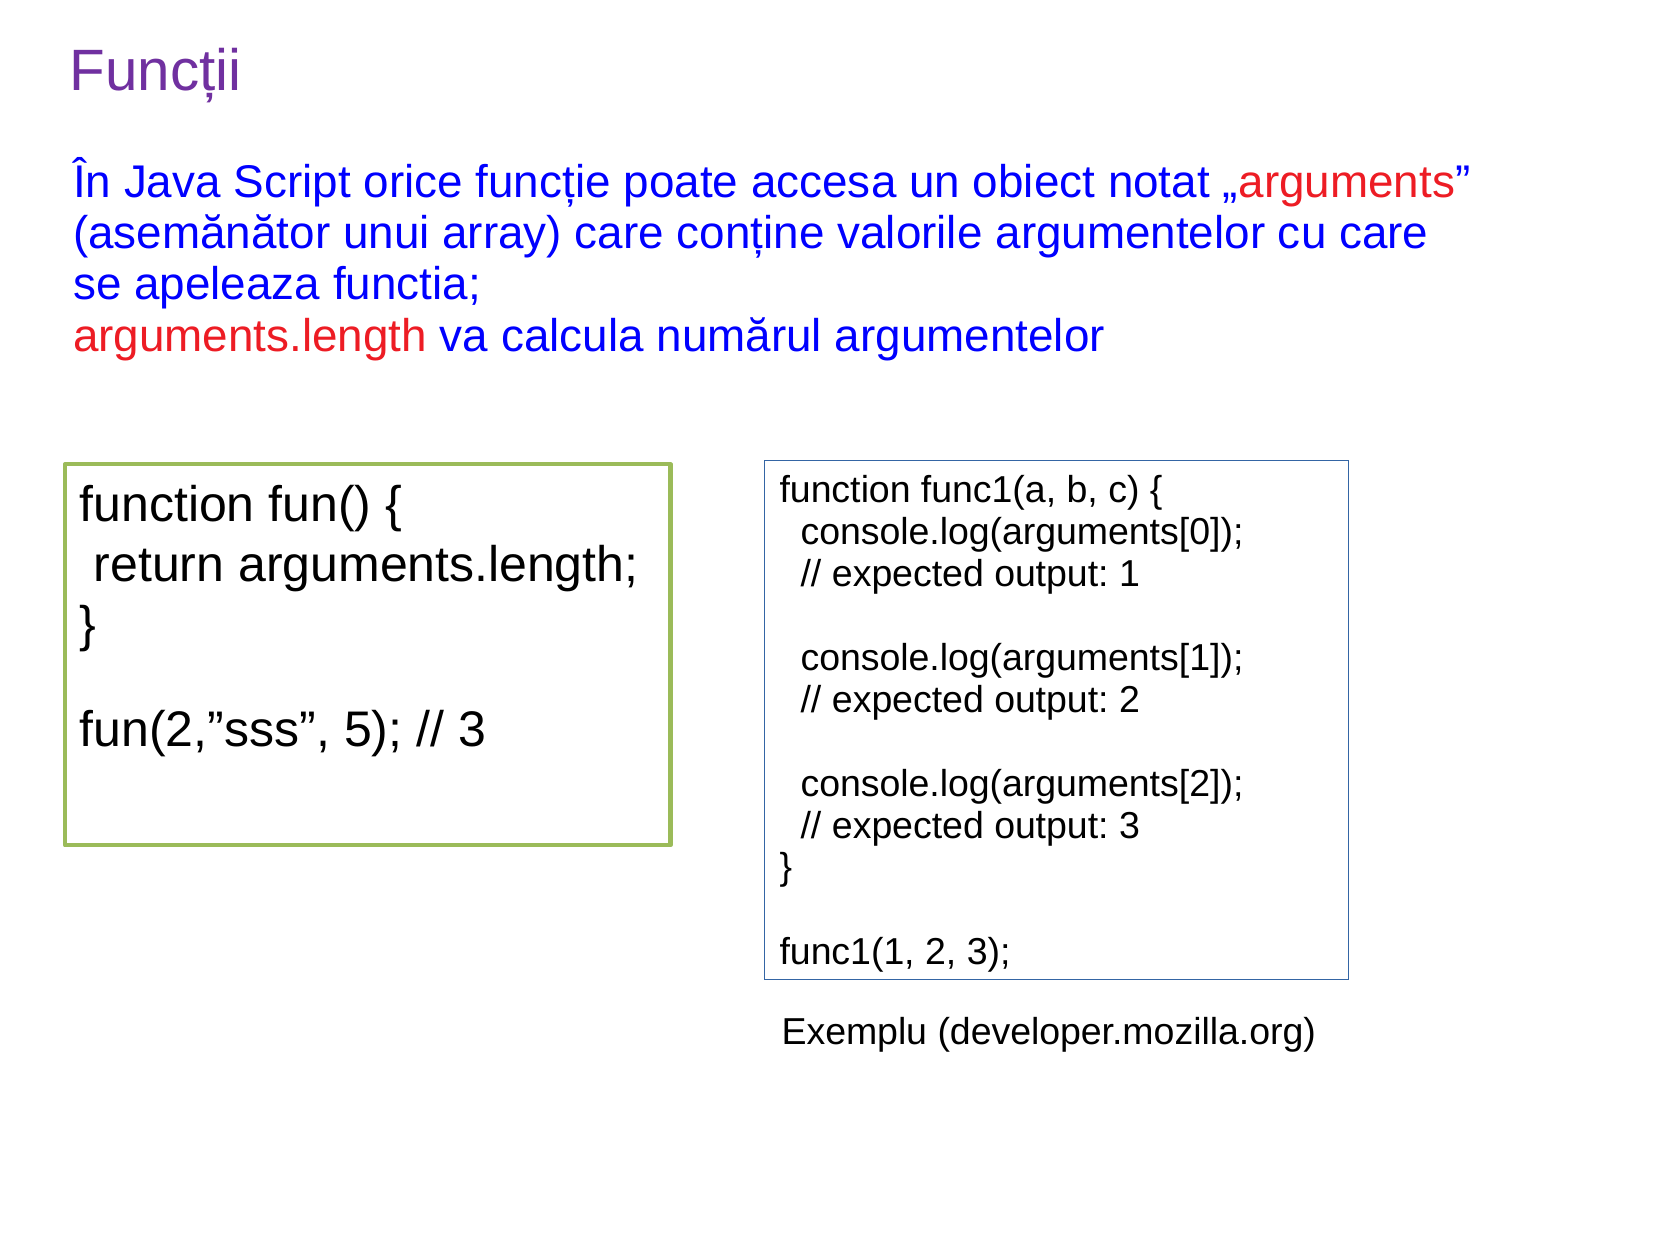

Funcții
În Java Script orice funcție poate accesa un obiect notat „arguments”
(asemănător unui array) care conține valorile argumentelor cu care
se apeleaza functia;
arguments.length va calcula numărul argumentelor
function func1(a, b, c) {
 console.log(arguments[0]);
 // expected output: 1
 console.log(arguments[1]);
 // expected output: 2
 console.log(arguments[2]);
 // expected output: 3
}
func1(1, 2, 3);
function fun() {
 return arguments.length;
}
fun(2,”sss”, 5); // 3
Exemplu (developer.mozilla.org)